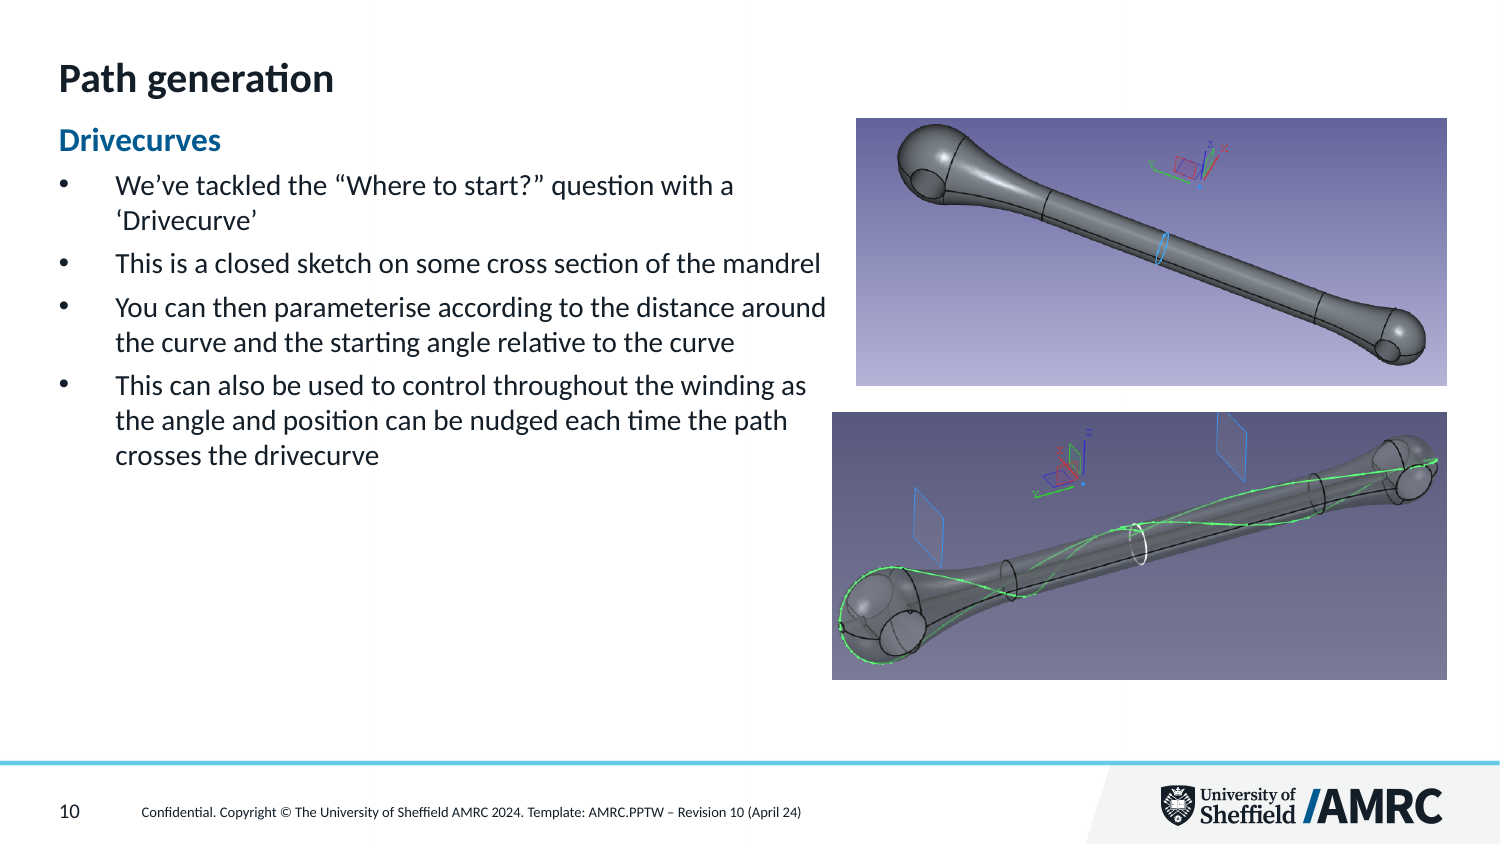

# Path generation
Drivecurves
We’ve tackled the “Where to start?” question with a ‘Drivecurve’
This is a closed sketch on some cross section of the mandrel
You can then parameterise according to the distance around the curve and the starting angle relative to the curve
This can also be used to control throughout the winding as the angle and position can be nudged each time the path crosses the drivecurve
10